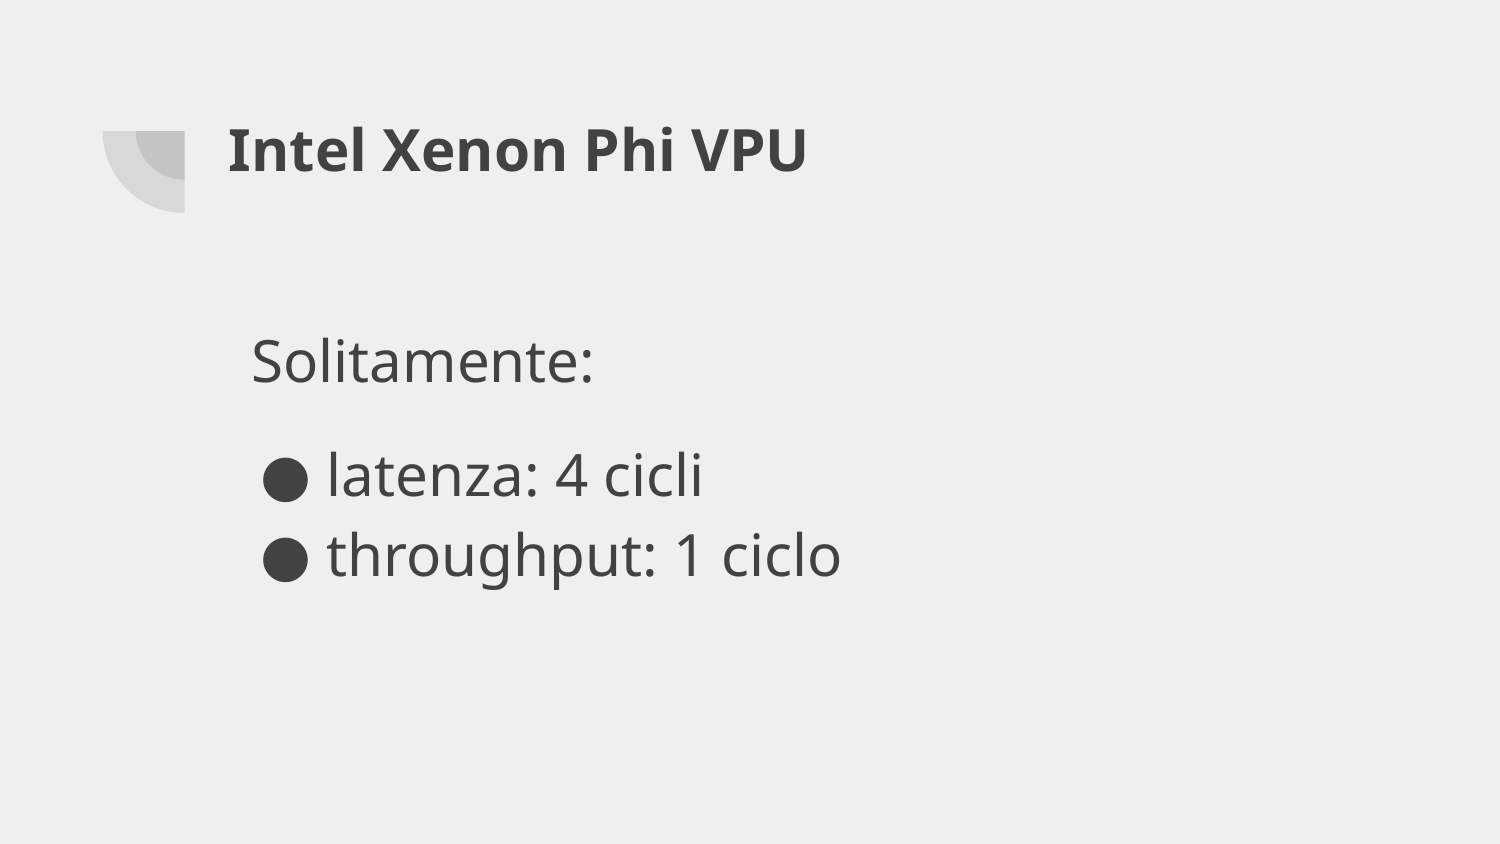

# Intel Xenon Phi VPU
Solitamente:
latenza: 4 cicli
throughput: 1 ciclo